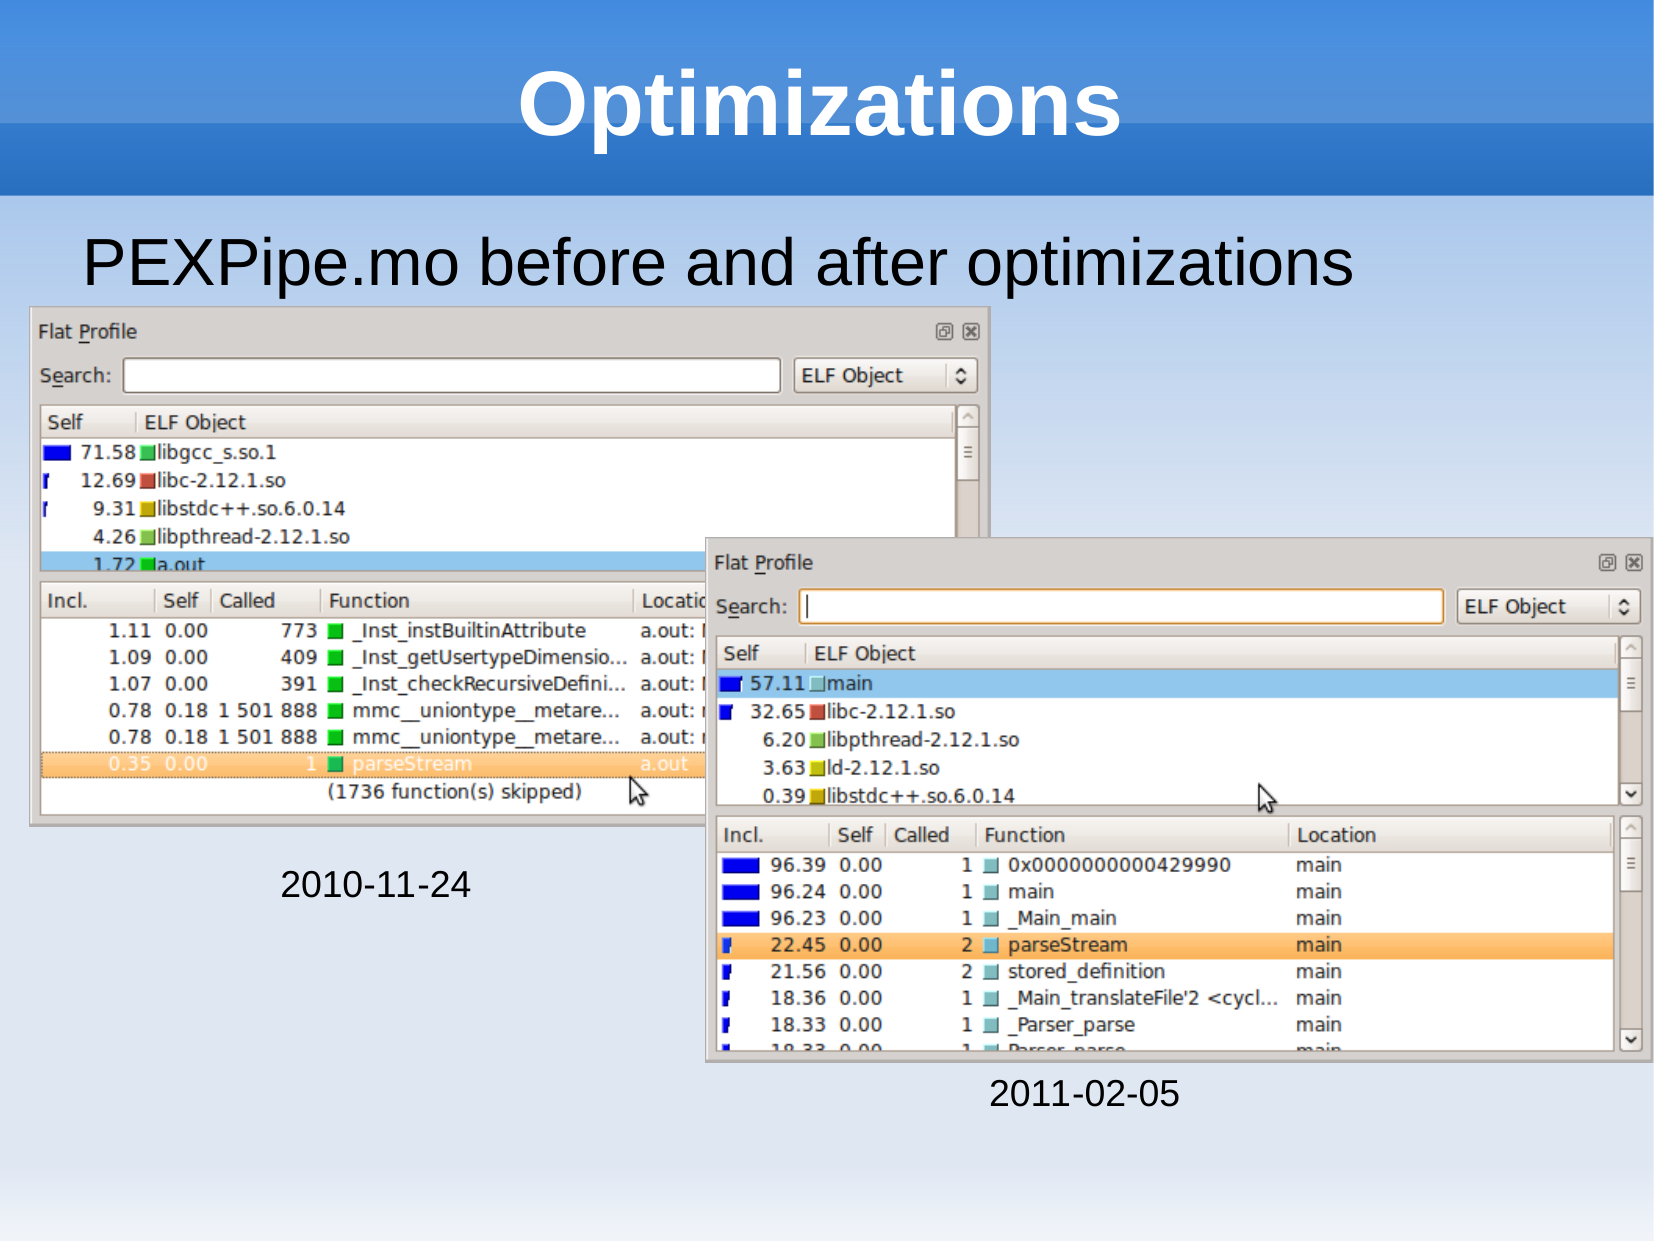

# Optimizations
PEXPipe.mo before and after optimizations
2010-11-24
2011-02-05